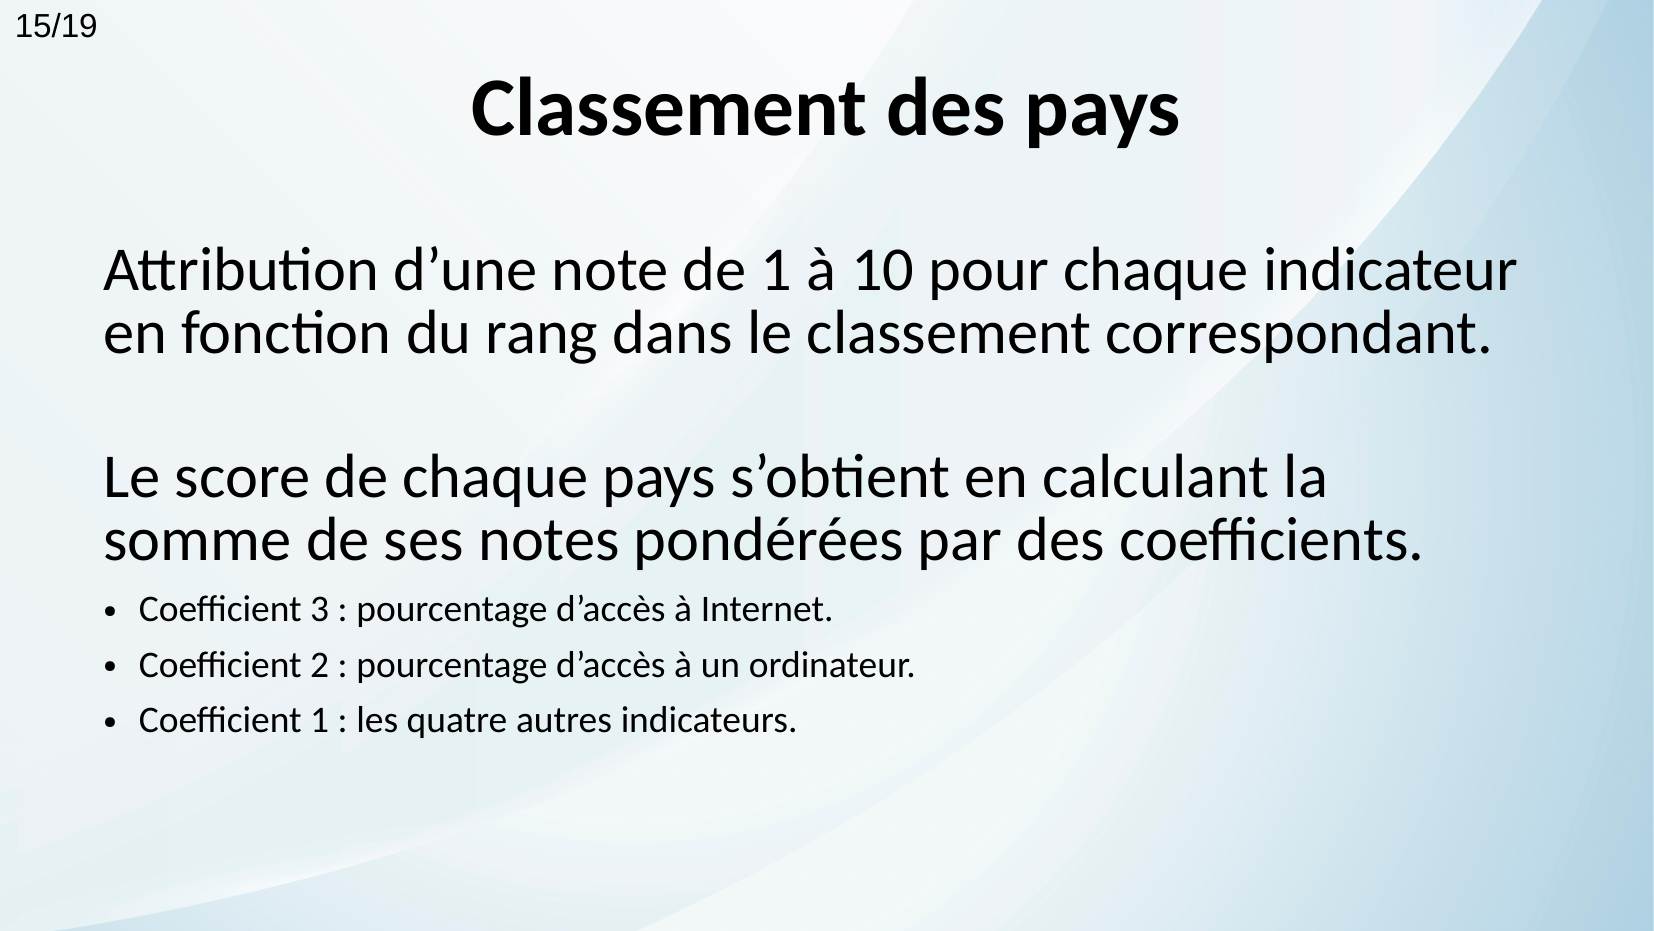

15/19
# Classement des pays
Attribution d’une note de 1 à 10 pour chaque indicateur en fonction du rang dans le classement correspondant.
Le score de chaque pays s’obtient en calculant la somme de ses notes pondérées par des coefficients.
Coefficient 3 : pourcentage d’accès à Internet.
Coefficient 2 : pourcentage d’accès à un ordinateur.
Coefficient 1 : les quatre autres indicateurs.